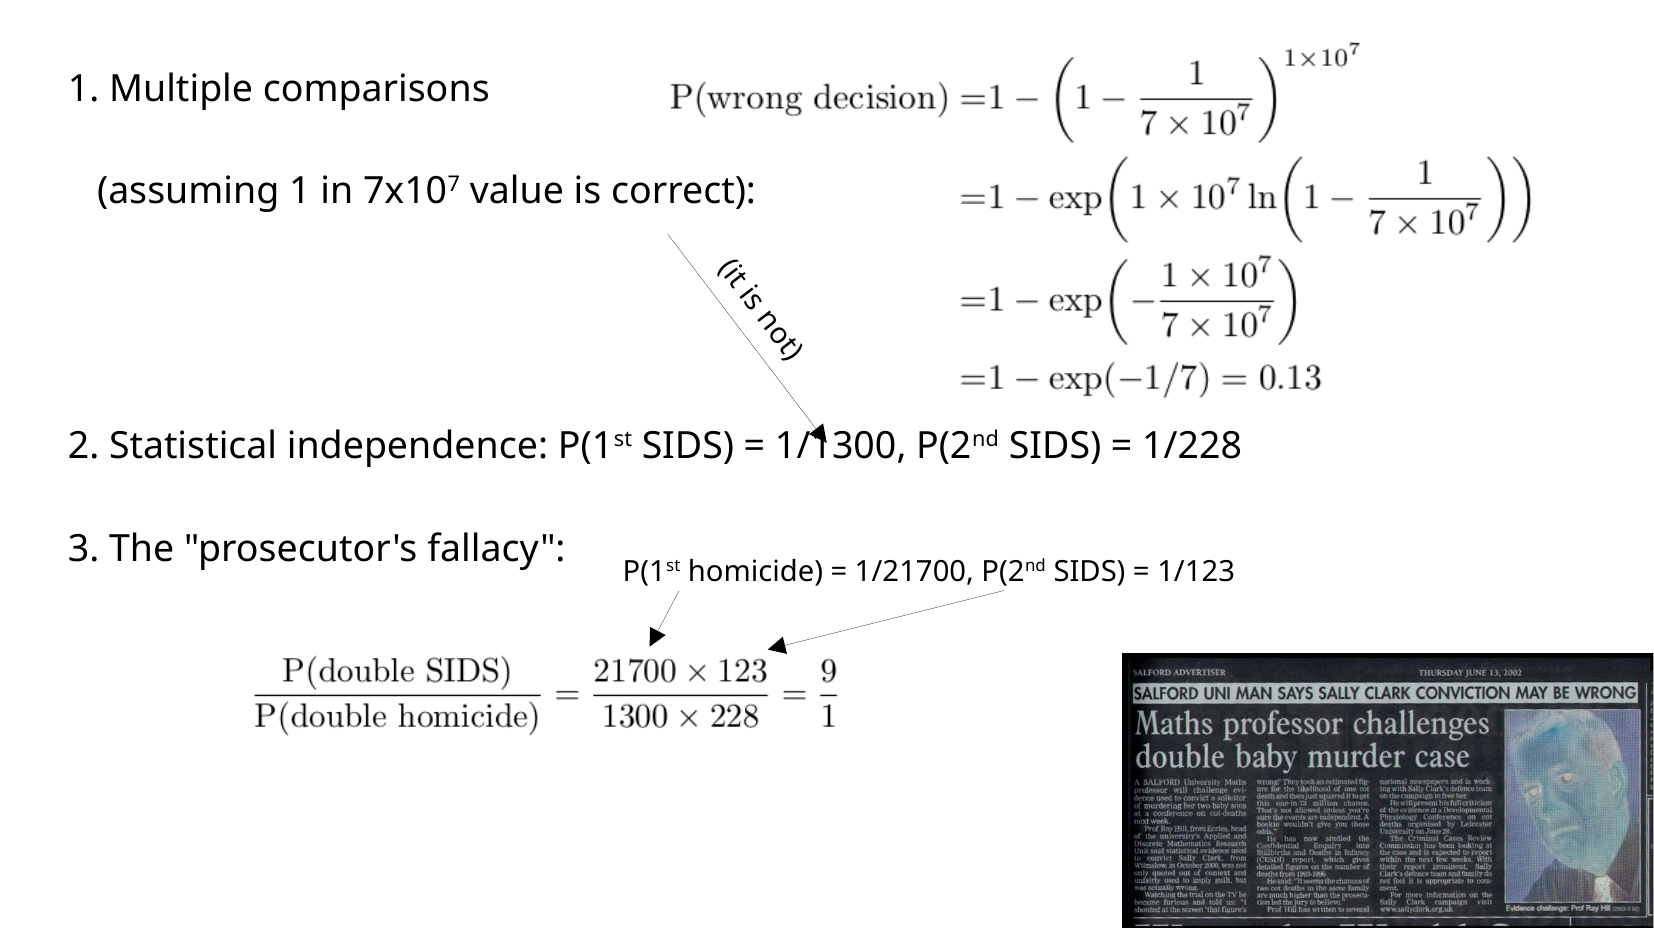

1. Multiple comparisons
 (assuming 1 in 7x107 value is correct):
2. Statistical independence: P(1st SIDS) = 1/1300, P(2nd SIDS) = 1/228
3. The "prosecutor's fallacy":
(it is not)
P(1st homicide) = 1/21700, P(2nd SIDS) = 1/123